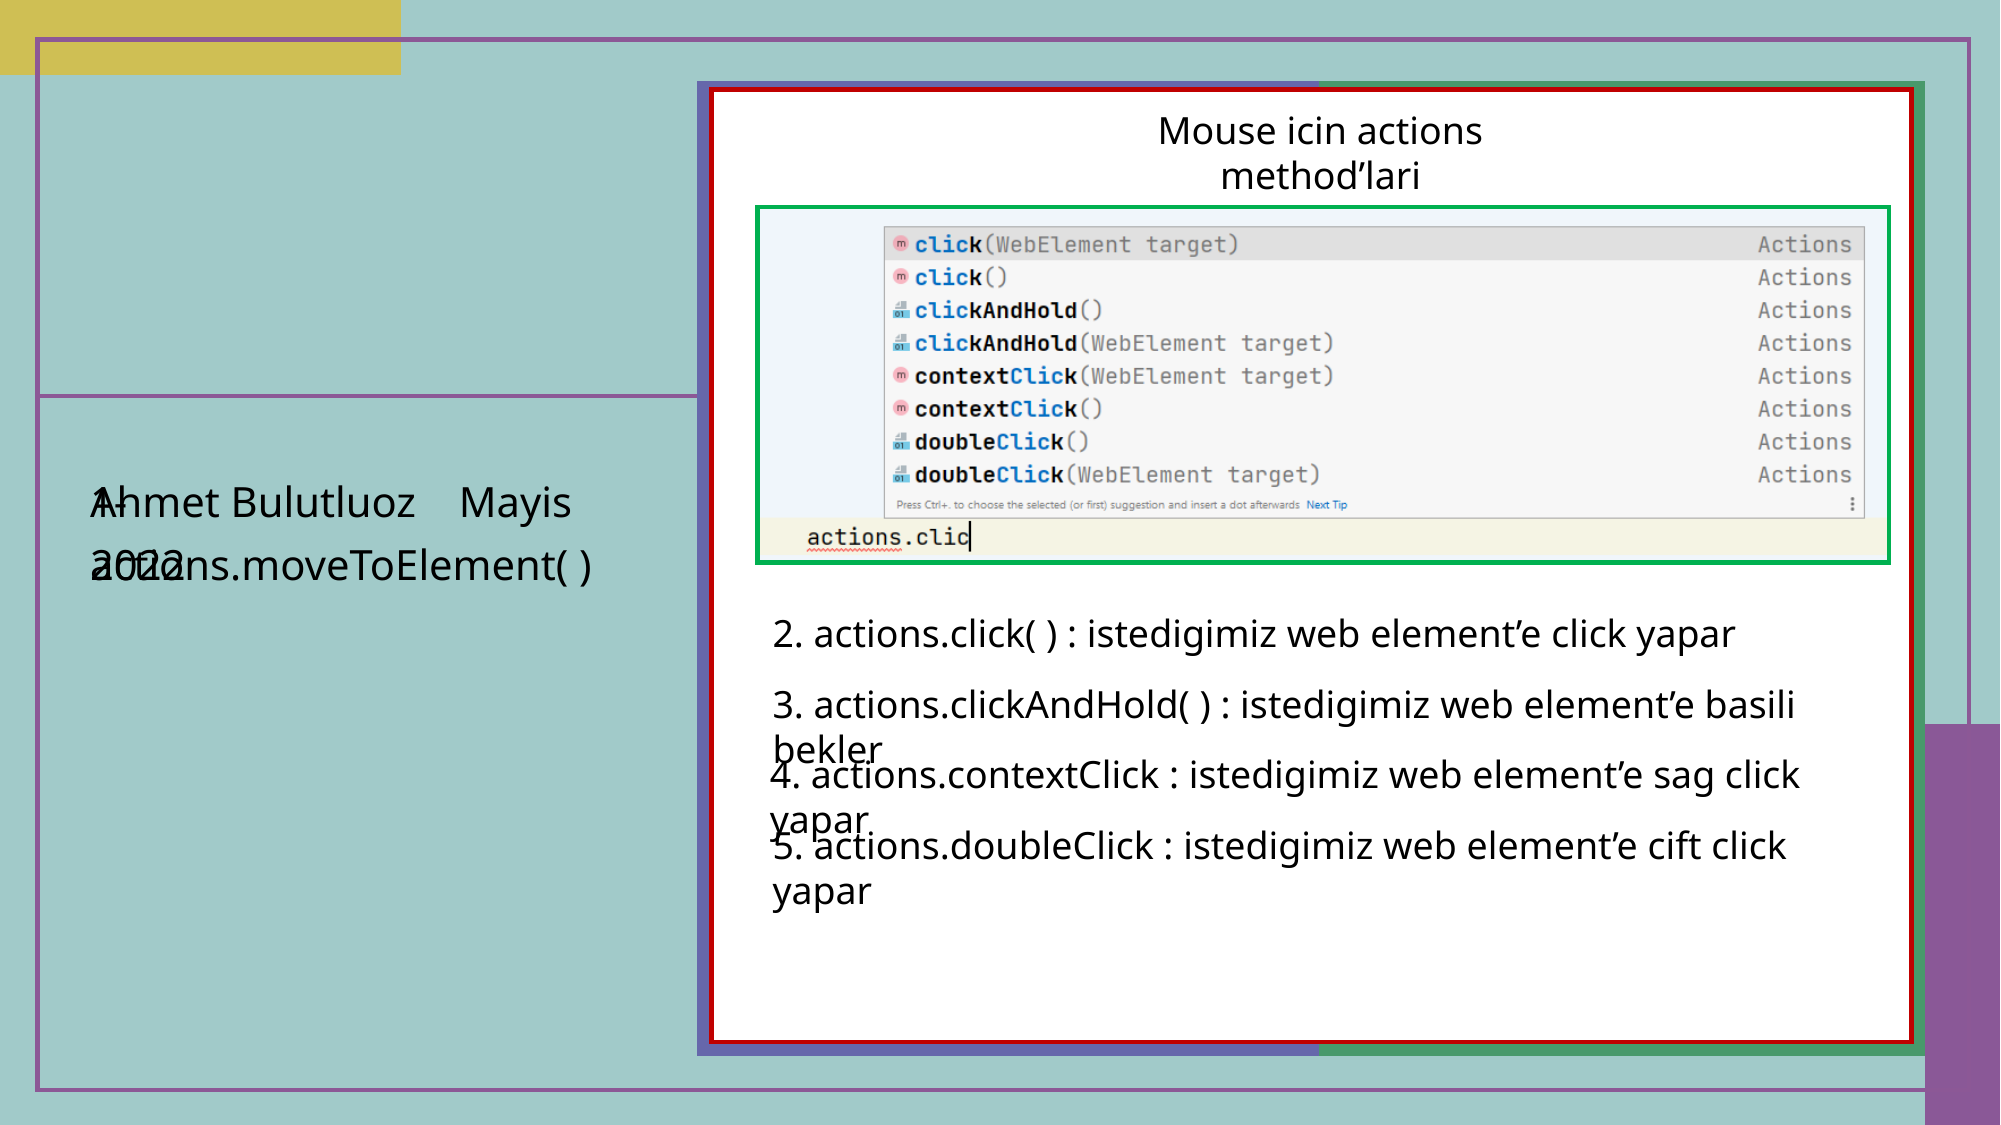

Mouse icin actions method’lari
# Mouse actions method’lari
1- actions.moveToElement( )
Ahmet Bulutluoz Mayis 2022
2. actions.click( ) : istedigimiz web element’e click yapar
3. actions.clickAndHold( ) : istedigimiz web element’e basili bekler
4. actions.contextClick : istedigimiz web element’e sag click yapar
5. actions.doubleClick : istedigimiz web element’e cift click yapar